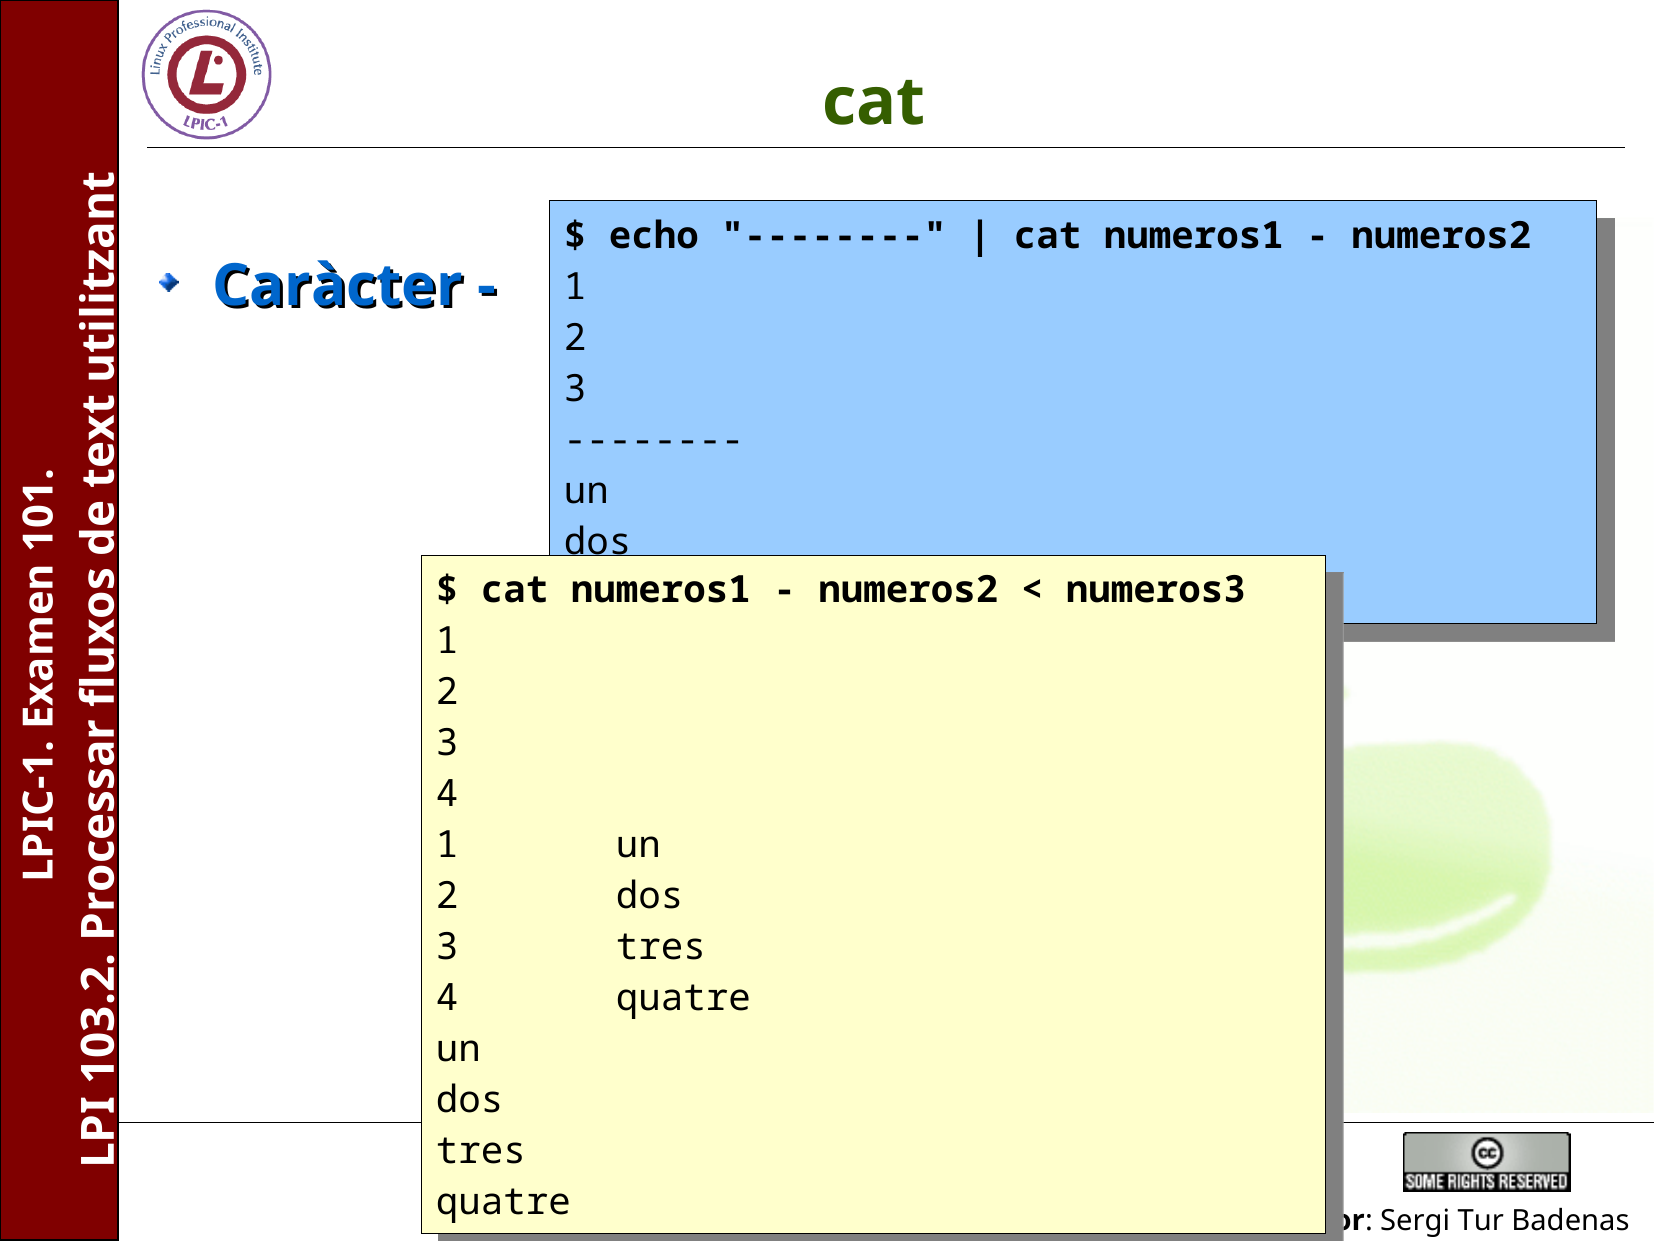

# cat
$ echo "--------" | cat numeros1 - numeros2
1
2
3
--------
un
dos
tres
Caràcter -
$ cat numeros1 - numeros2 < numeros3
1
2
3
4
1 un
2 dos
3 tres
4 quatre
un
dos
tres
quatre